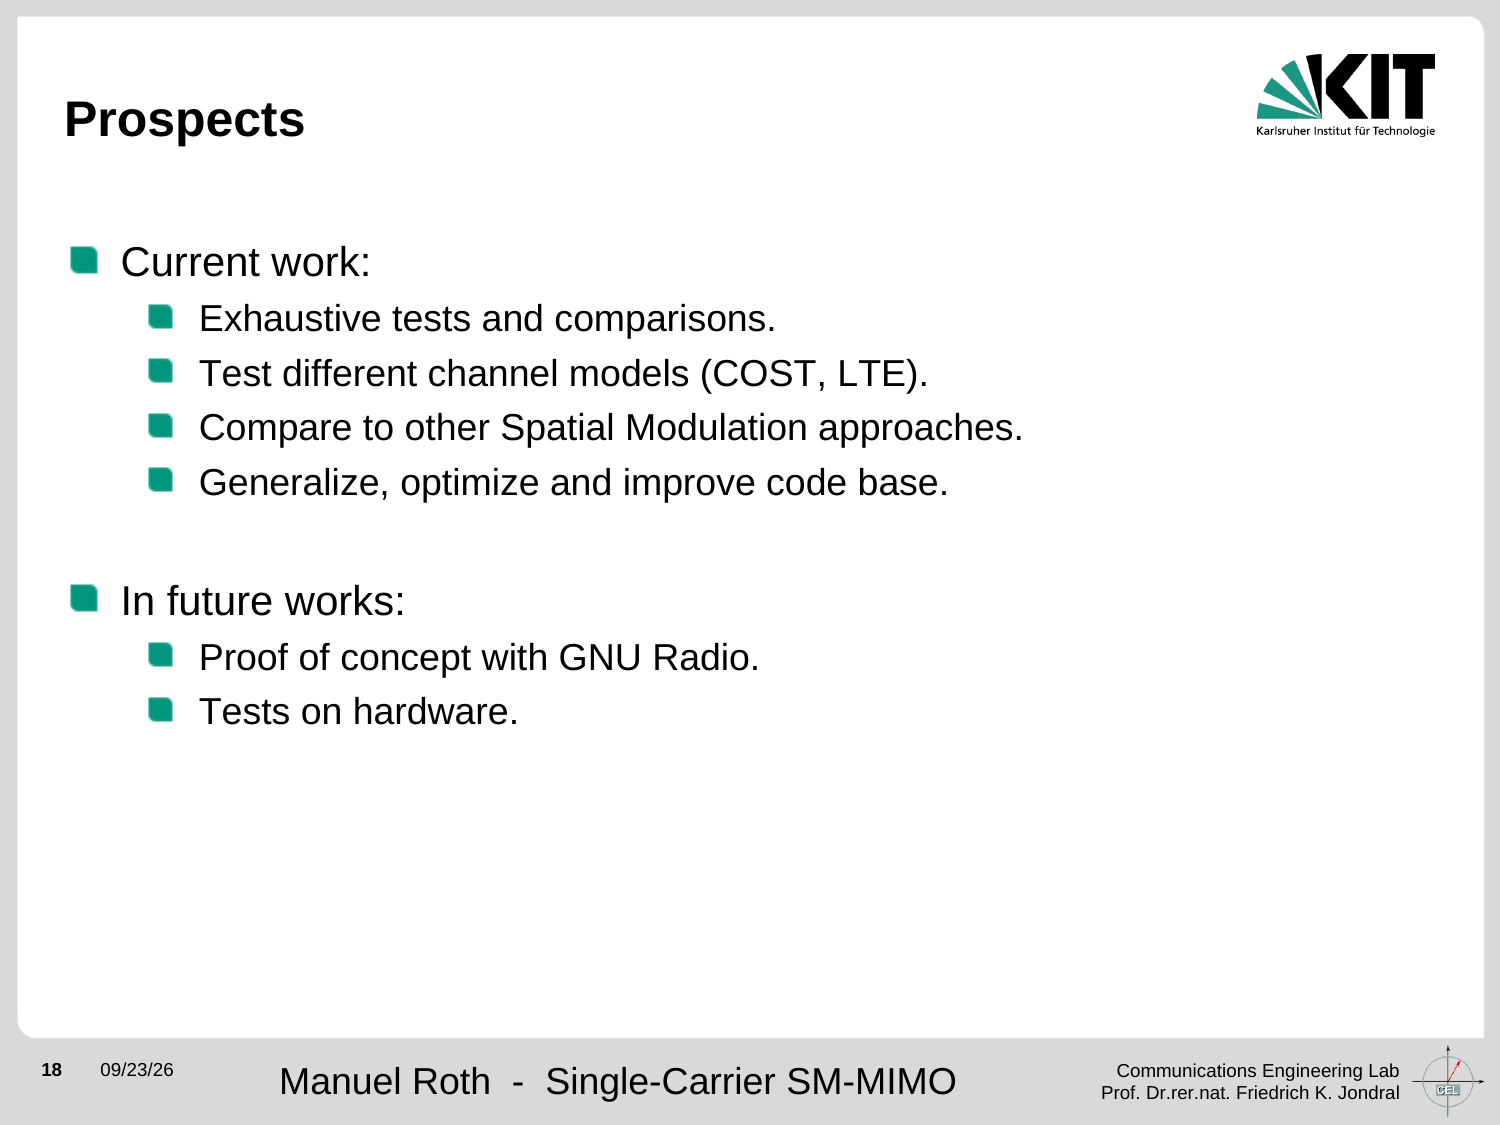

# Prospects
Current work:
Exhaustive tests and comparisons.
Test different channel models (COST, LTE).
Compare to other Spatial Modulation approaches.
Generalize, optimize and improve code base.
In future works:
Proof of concept with GNU Radio.
Tests on hardware.
Manuel Roth - Single-Carrier SM-MIMO